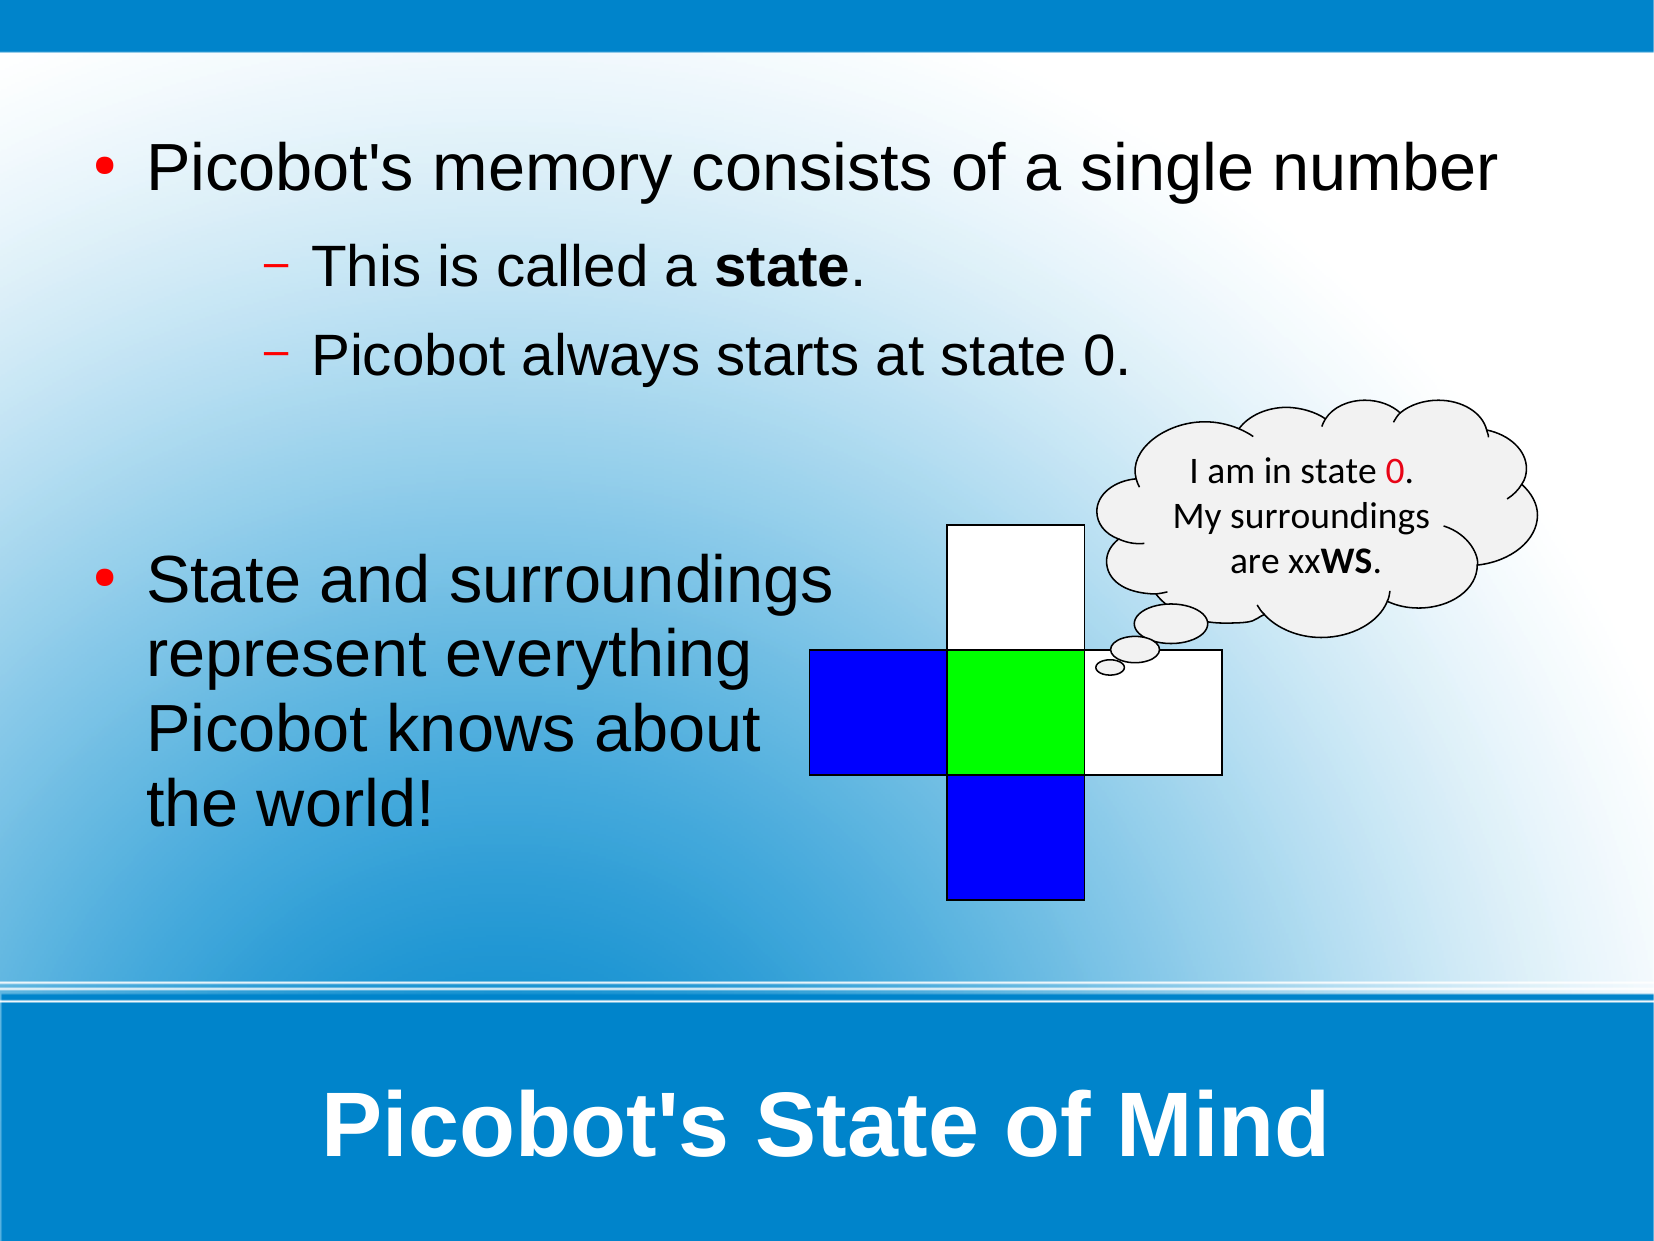

Picobot's memory consists of a single number
This is called a state.
Picobot always starts at state 0.
State and surroundings
represent everything
Picobot knows about
the world!
I am in state 0.
My surroundings
are xxWS.
# Picobot's State of Mind